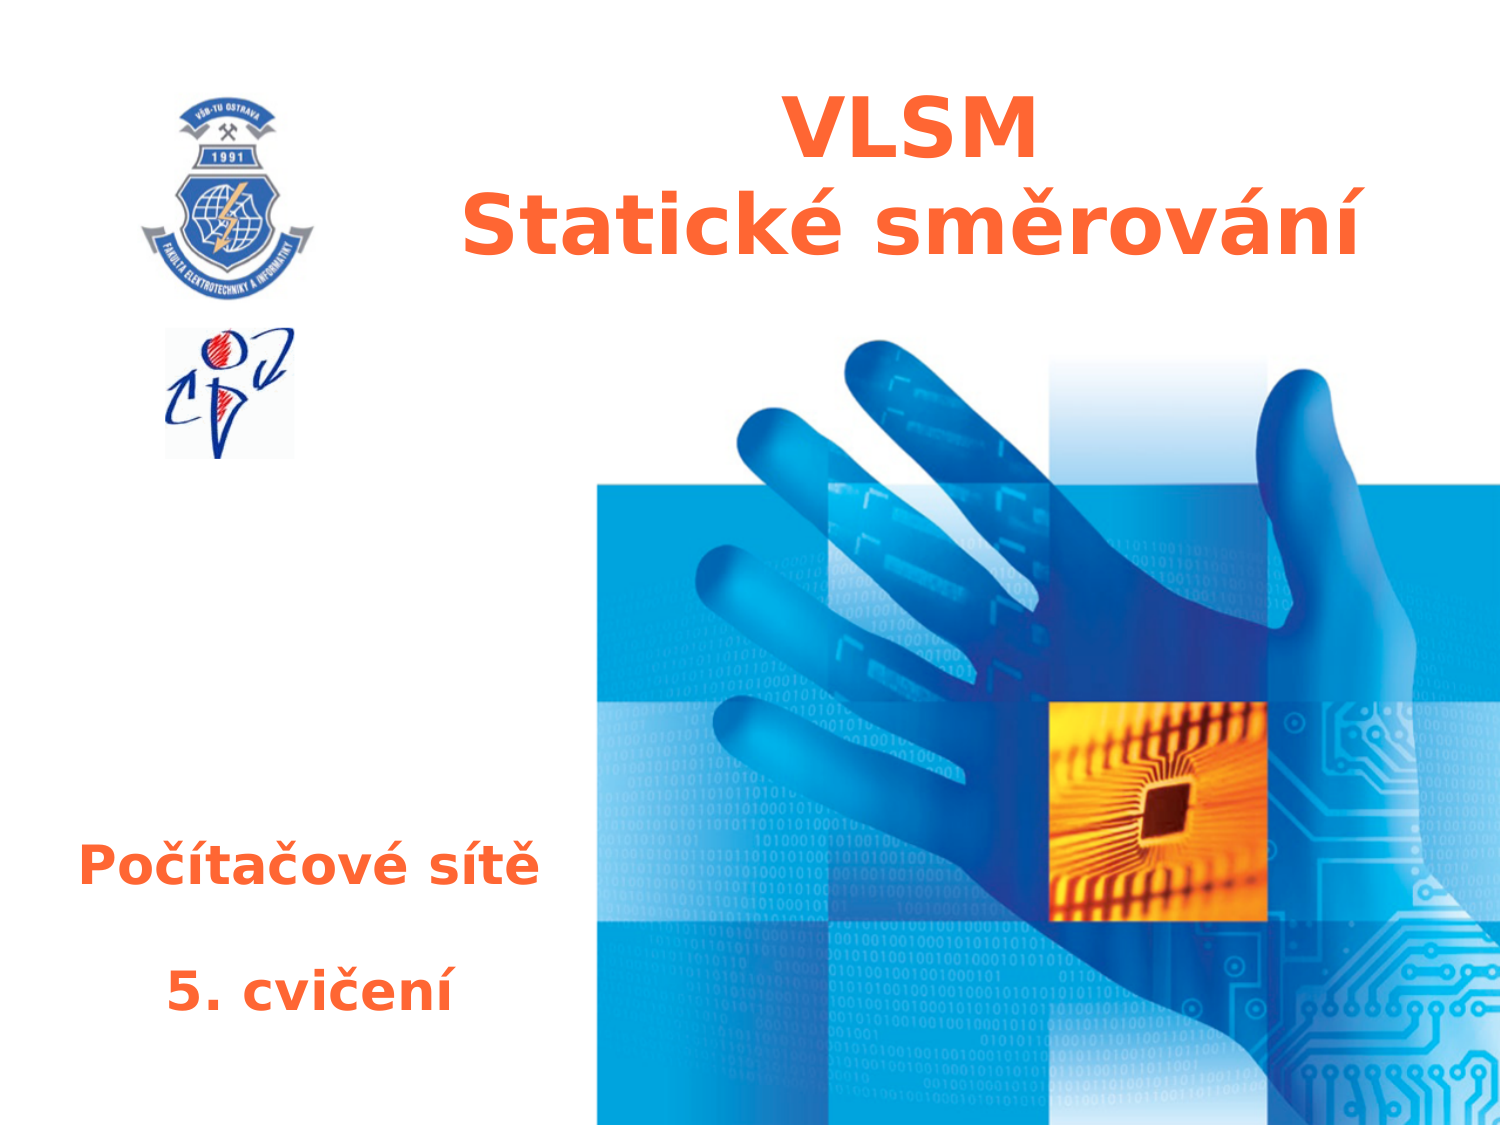

# VLSM Statické směrování
Počítačové sítě
5. cvičení